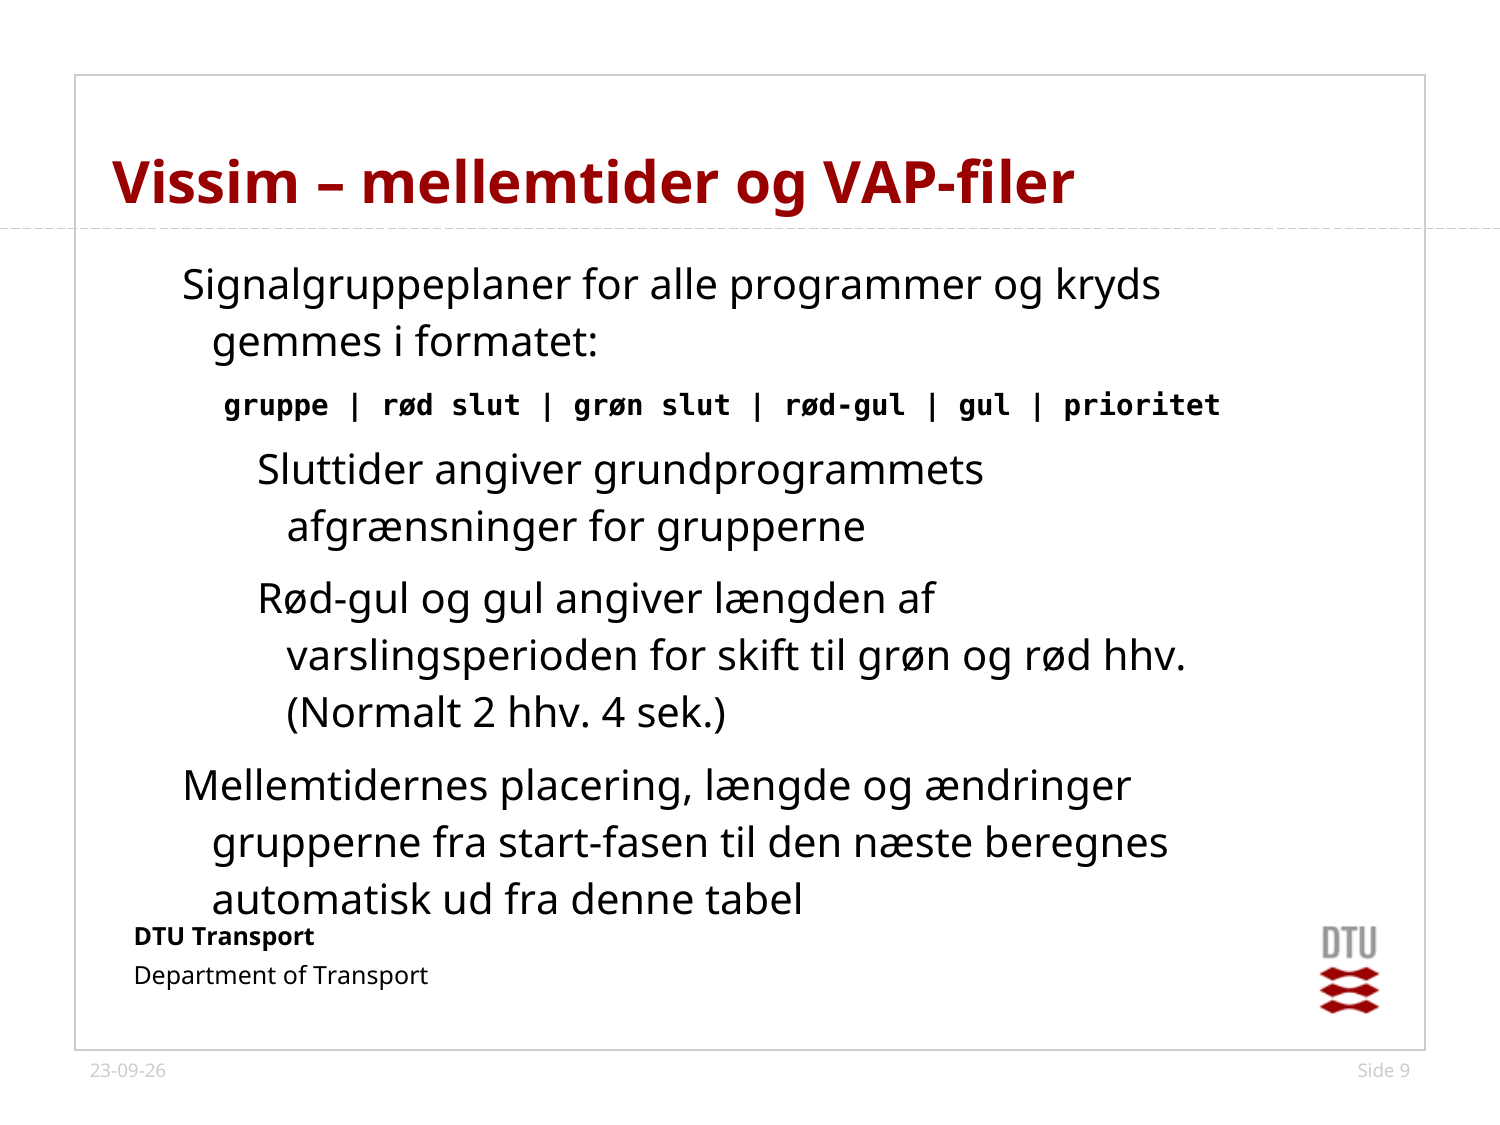

# Vissim – mellemtider og VAP-filer
Signalgruppeplaner for alle programmer og kryds gemmes i formatet:
gruppe | rød slut | grøn slut | rød-gul | gul | prioritet
Sluttider angiver grundprogrammets afgrænsninger for grupperne
Rød-gul og gul angiver længden af varslingsperioden for skift til grøn og rød hhv. (Normalt 2 hhv. 4 sek.)
Mellemtidernes placering, længde og ændringer grupperne fra start-fasen til den næste beregnes automatisk ud fra denne tabel